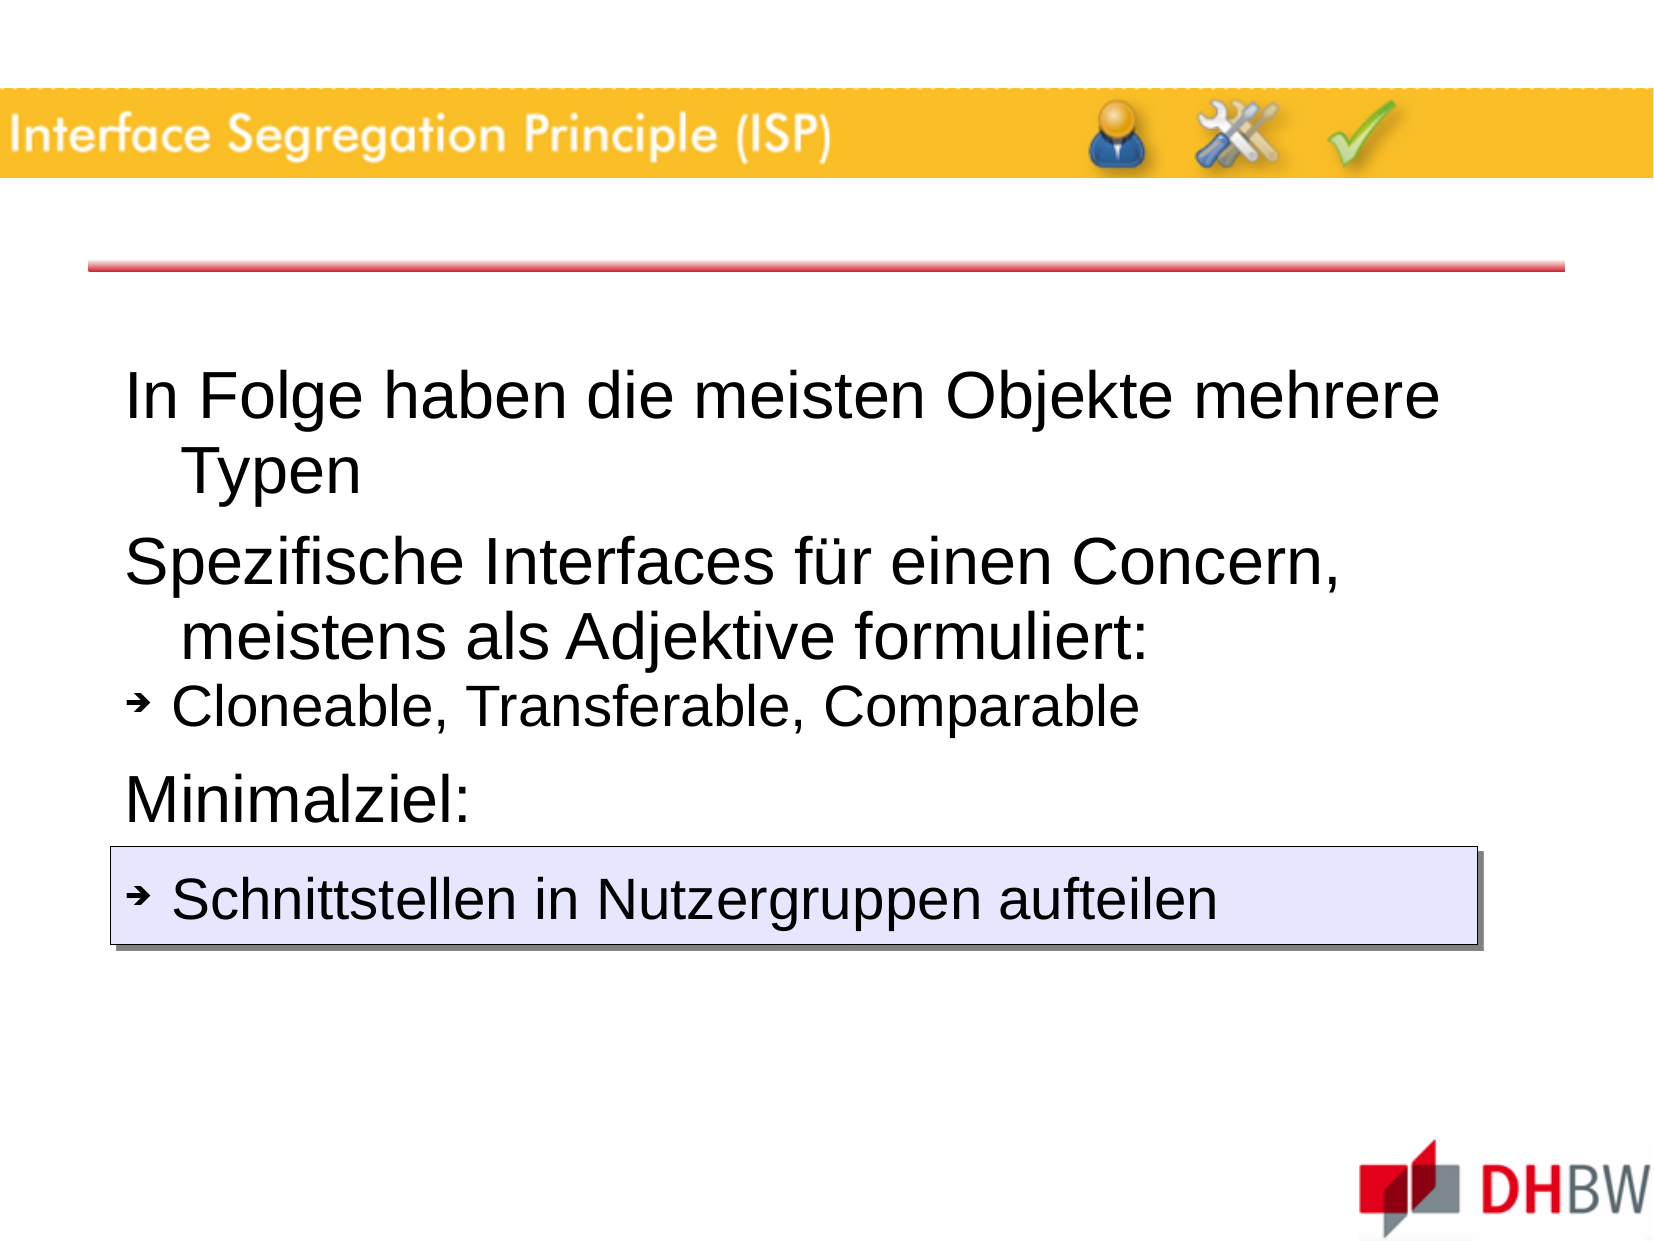

# In Folge haben die meisten Objekte mehrere Typen
Spezifische Interfaces für einen Concern, meistens als Adjektive formuliert:
Cloneable, Transferable, Comparable
Minimalziel:
Schnittstellen in Nutzergruppen aufteilen